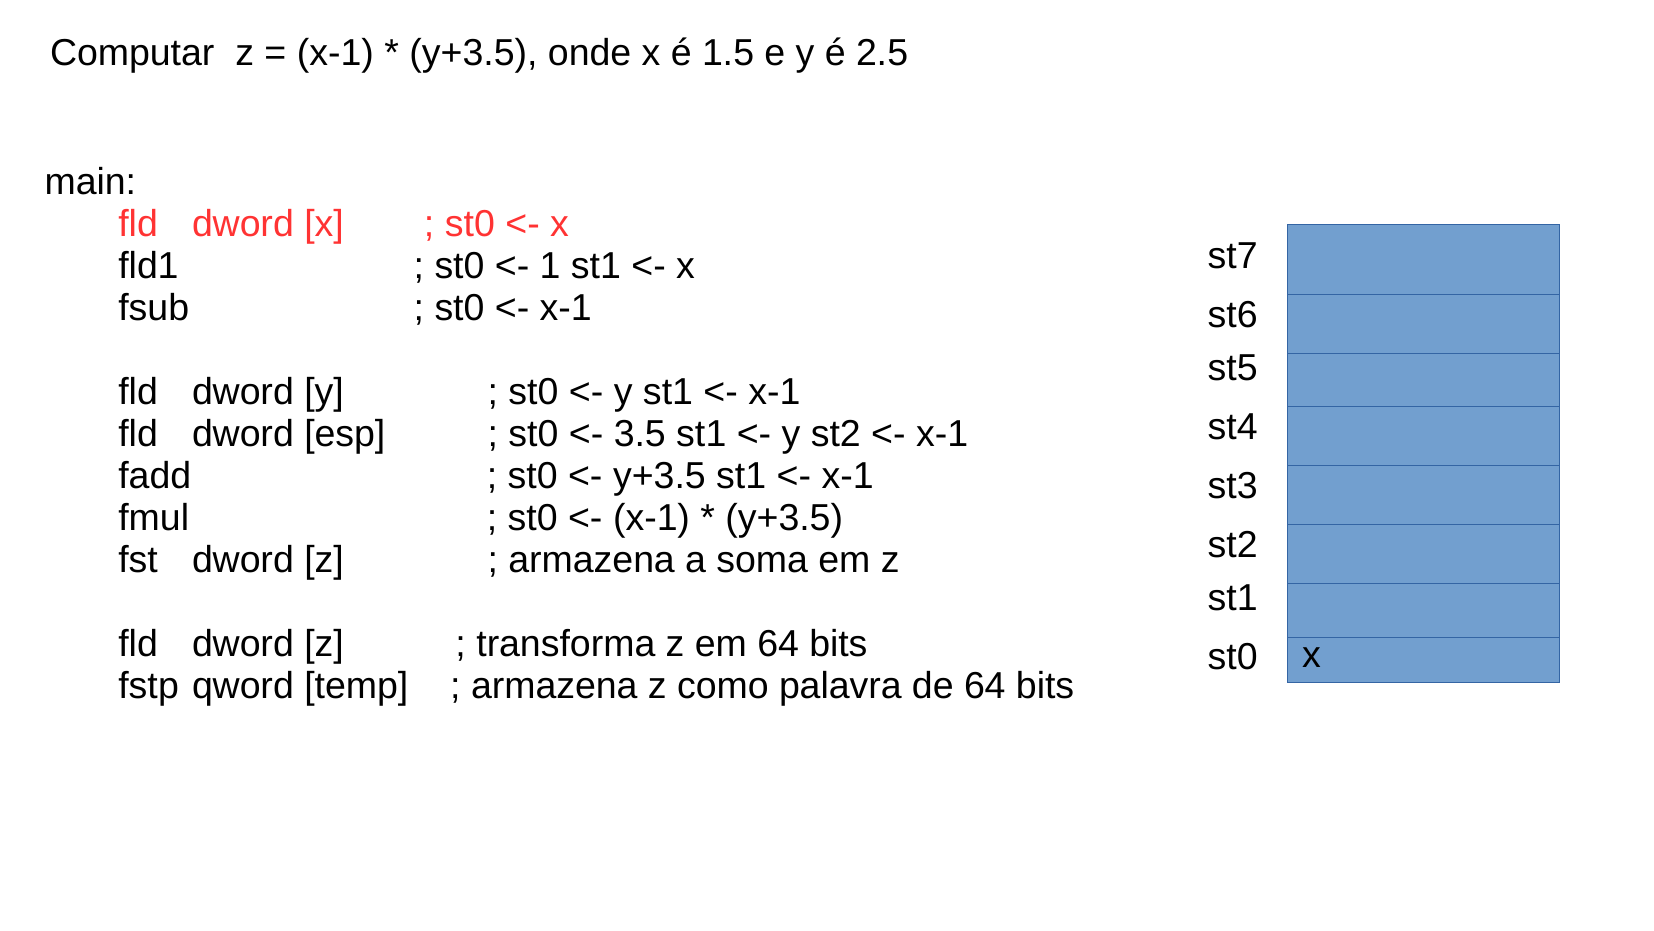

Computar z = (x-1) * (y+3.5), onde x é 1.5 e y é 2.5
main:
	fld	dword [x]	 ; st0 <- x
	fld1				; st0 <- 1 st1 <- x
	fsub				; st0 <- x-1
	fld	dword [y]		; st0 <- y st1 <- x-1
	fld	dword [esp]		; st0 <- 3.5 st1 <- y st2 <- x-1
	fadd				 ; st0 <- y+3.5 st1 <- x-1
	fmul				 ; st0 <- (x-1) * (y+3.5)
	fst	dword [z]		; armazena a soma em z
	fld	dword [z] 	 ; transforma z em 64 bits
	fstp	qword [temp] ; armazena z como palavra de 64 bits
st7
st6
st5
st4
st3
st2
st1
x
st0